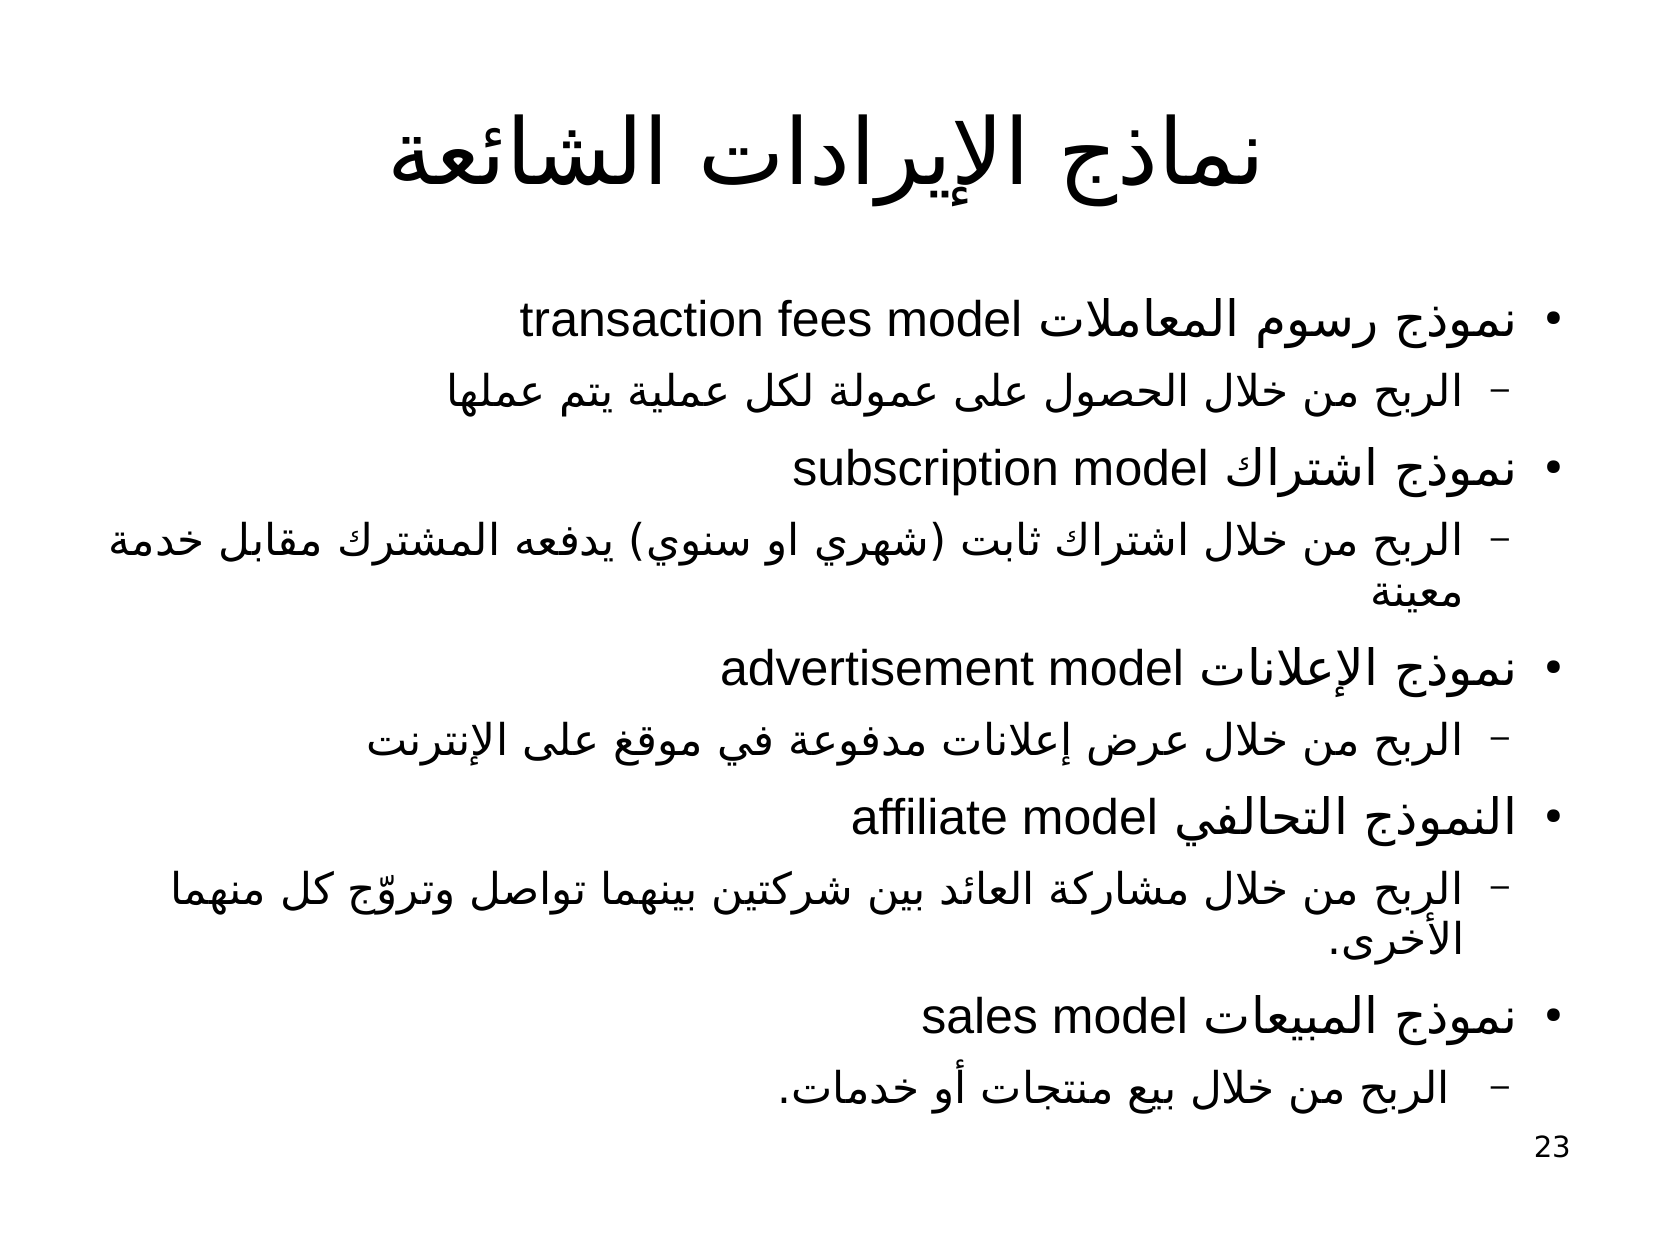

# نماذج الإيرادات الشائعة
نموذج رسوم المعاملات transaction fees model
الربح من خلال الحصول على عمولة لكل عملية يتم عملها
نموذج اشتراك subscription model
الربح من خلال اشتراك ثابت (شهري او سنوي) يدفعه المشترك مقابل خدمة معينة
نموذج الإعلانات advertisement model
الربح من خلال عرض إعلانات مدفوعة في موقغ على الإنترنت
النموذج التحالفي affiliate model
الربح من خلال مشاركة العائد بين شركتين بينهما تواصل وتروّج كل منهما الأخرى.
نموذج المبيعات sales model
 الربح من خلال بيع منتجات أو خدمات.
23